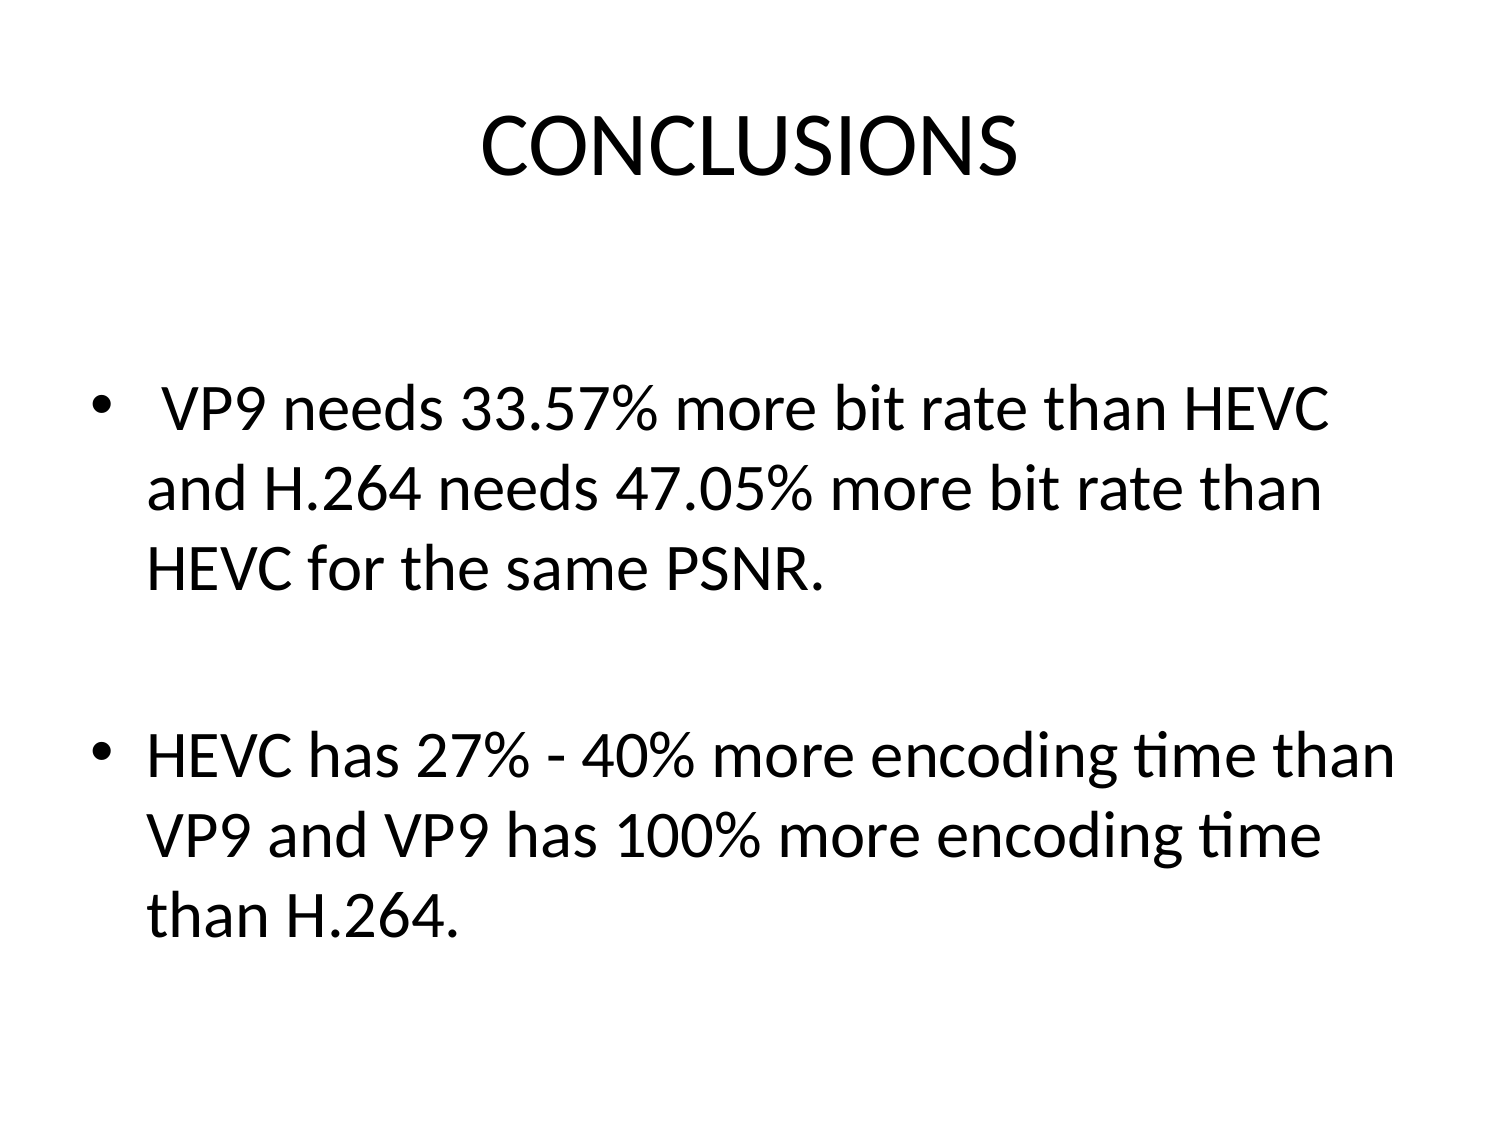

# CONCLUSIONS
 VP9 needs 33.57% more bit rate than HEVC and H.264 needs 47.05% more bit rate than HEVC for the same PSNR.
HEVC has 27% - 40% more encoding time than VP9 and VP9 has 100% more encoding time than H.264.